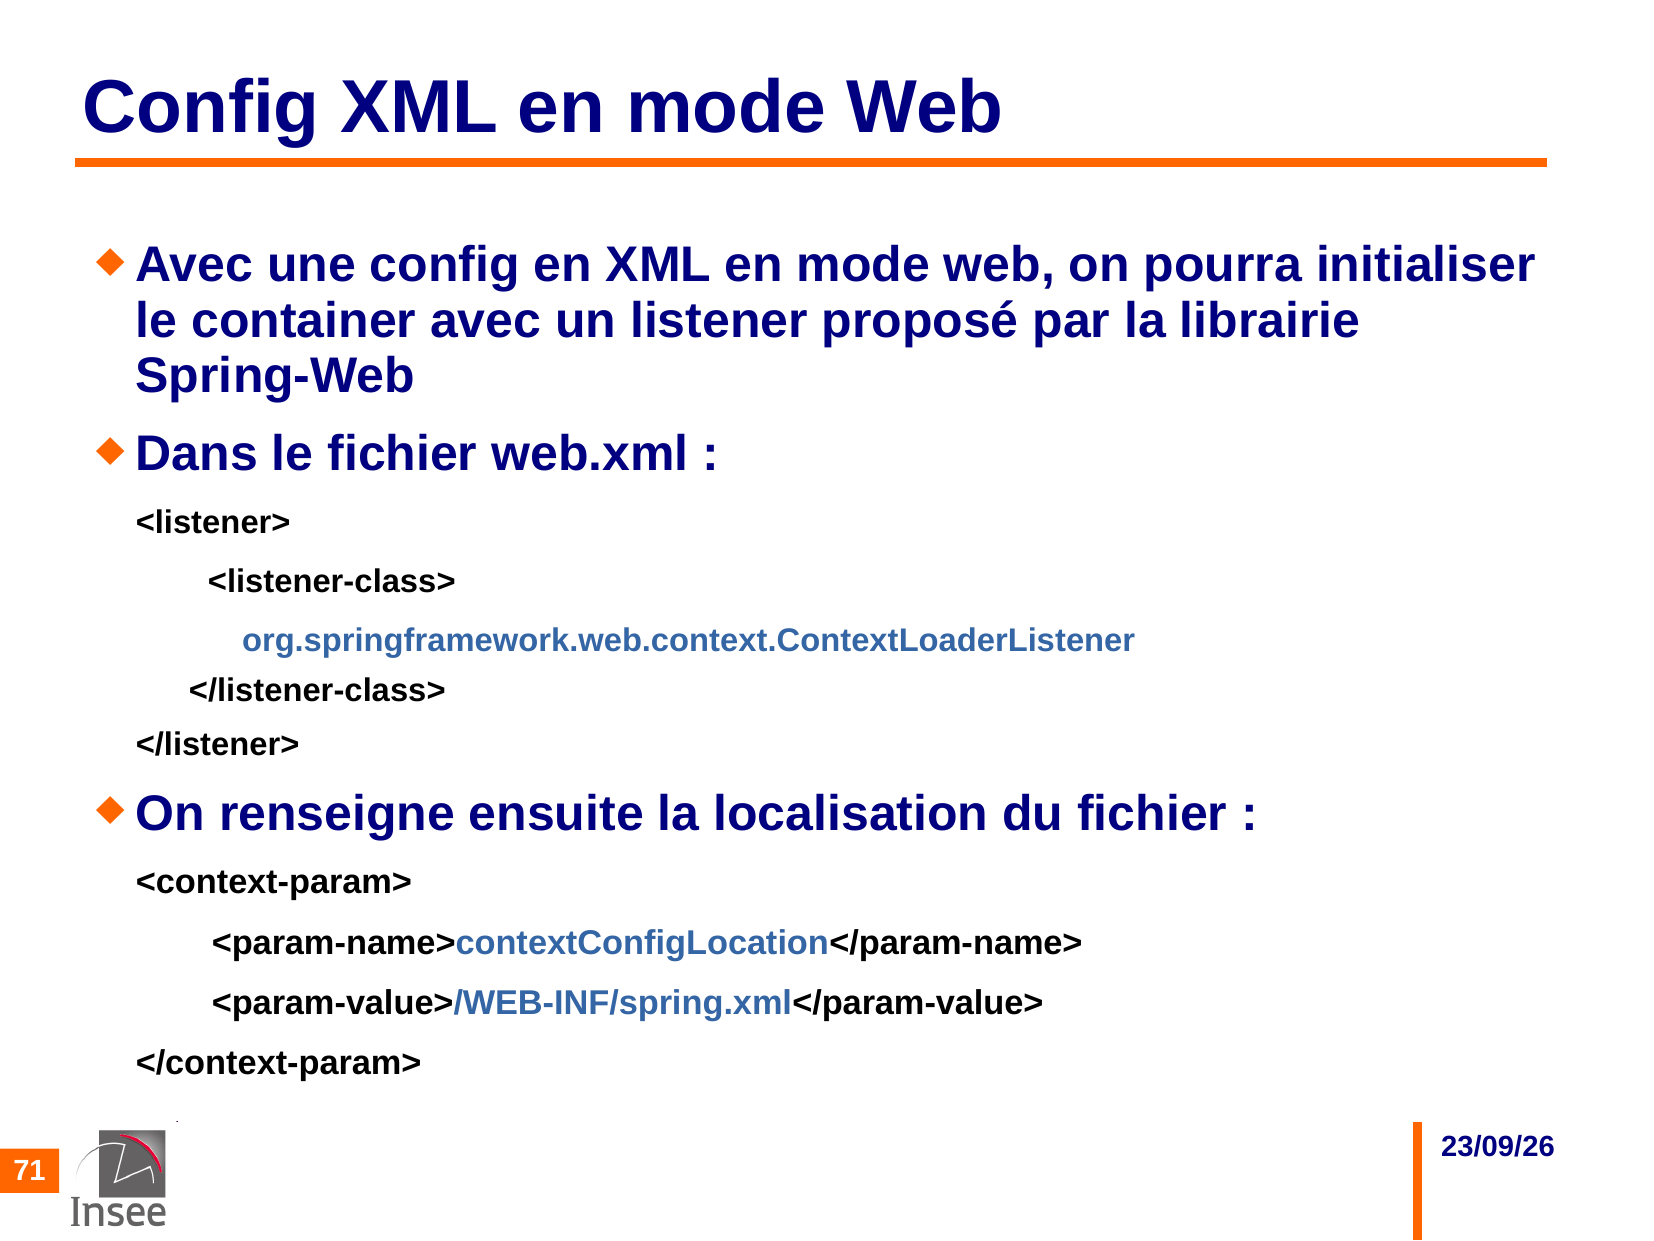

# Config XML en mode Web
Avec une config en XML en mode web, on pourra initialiser le container avec un listener proposé par la librairie Spring-Web
Dans le fichier web.xml :
<listener>
 <listener-class>
org.springframework.web.context.ContextLoaderListener
</listener-class>
</listener>
On renseigne ensuite la localisation du fichier :
<context-param>
 <param-name>contextConfigLocation</param-name>
 <param-value>/WEB-INF/spring.xml</param-value>
</context-param>
71